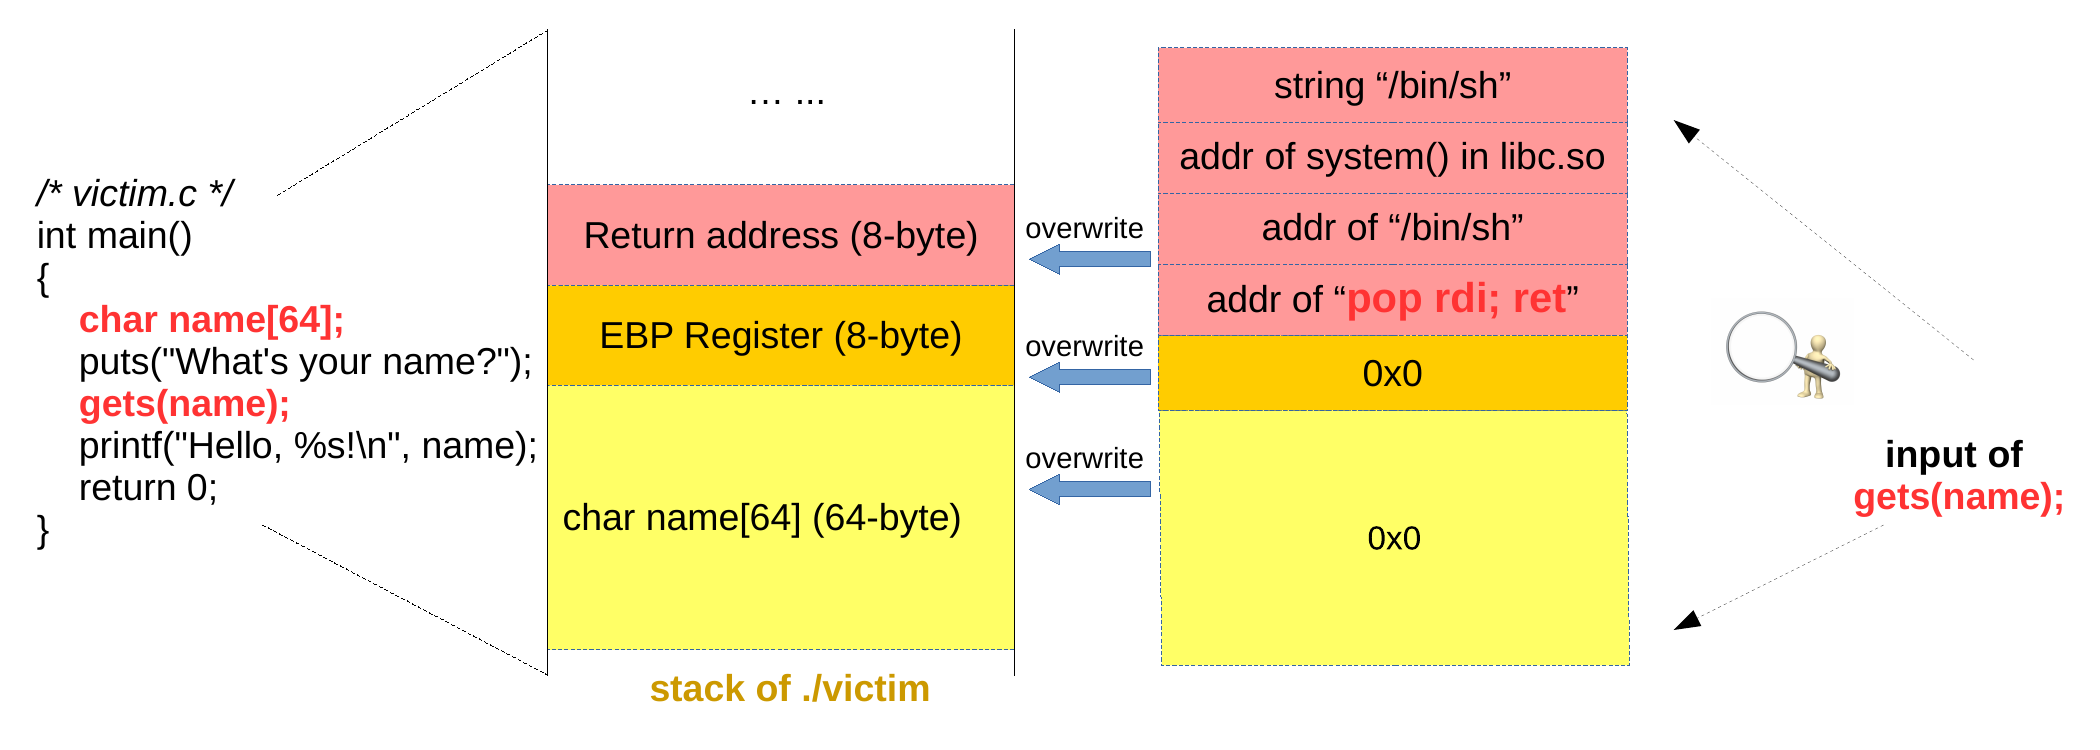

string “/bin/sh”
… ...
addr of system() in libc.so
/* victim.c */
int main()
{
 char name[64];
 puts("What's your name?");
 gets(name);
 printf("Hello, %s!\n", name);
 return 0;
}
Return address (8-byte)
addr of “/bin/sh”
overwrite
addr of “pop rdi; ret”
EBP Register (8-byte)
overwrite
0x0
char name[64] (64-byte)
0x0
input of
gets(name);
overwrite
stack of ./victim